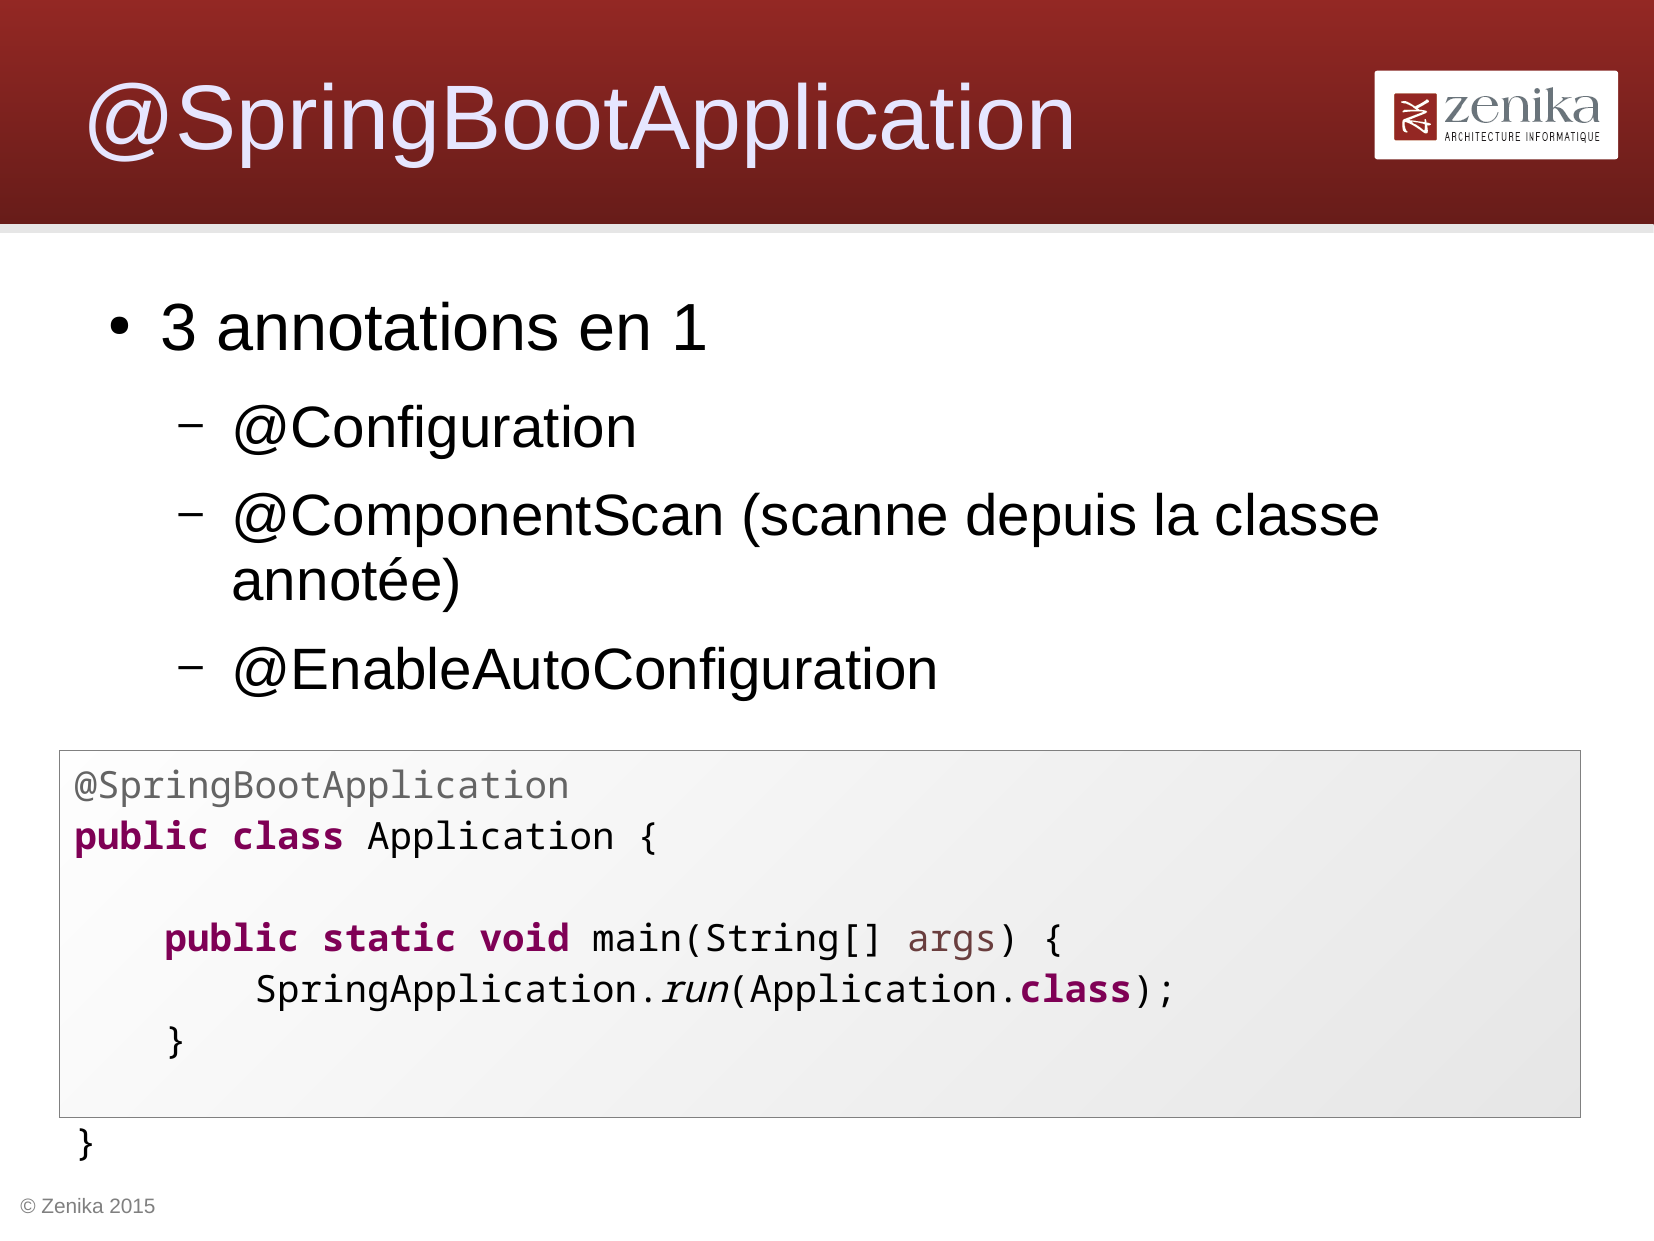

# @SpringBootApplication
3 annotations en 1
@Configuration
@ComponentScan (scanne depuis la classe annotée)
@EnableAutoConfiguration
@SpringBootApplication
public class Application {
 public static void main(String[] args) {
 SpringApplication.run(Application.class);
 }
}